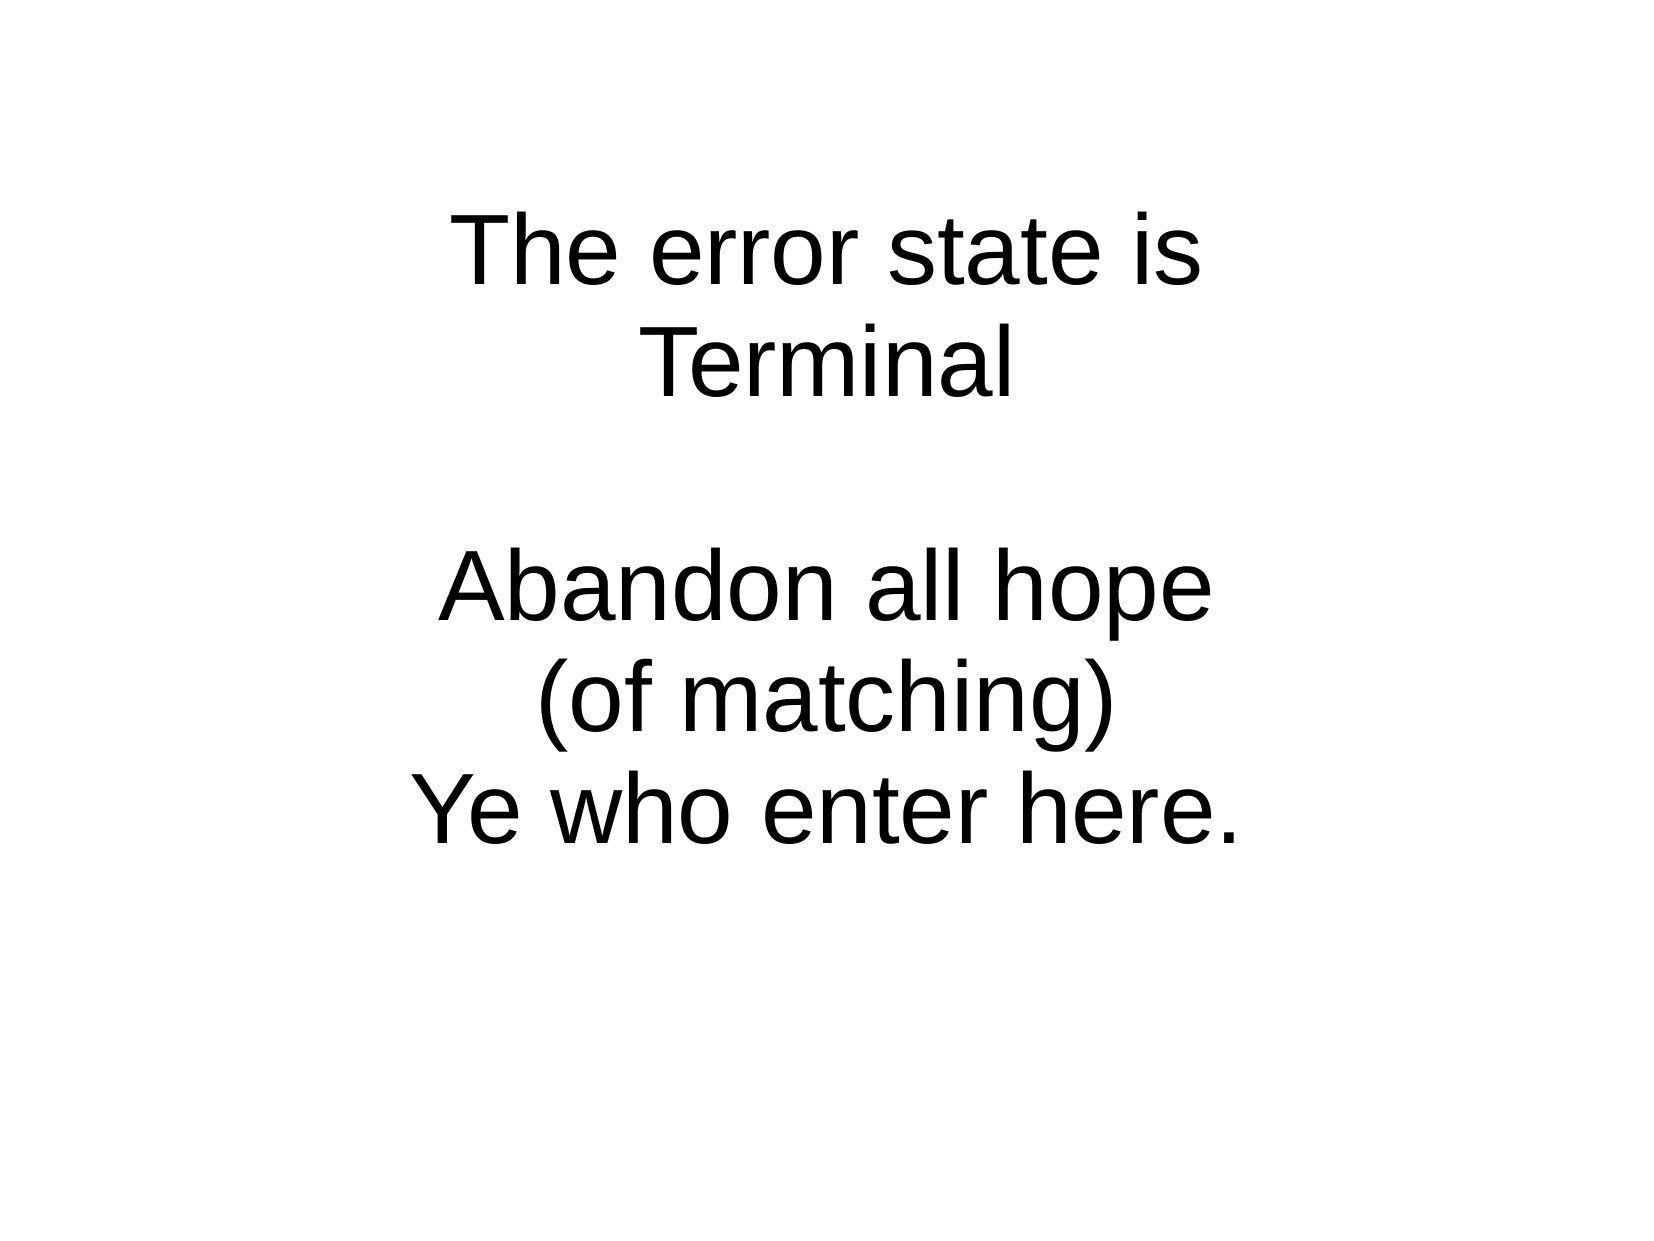

# The error state is
Terminal
Abandon all hope
(of matching)
Ye who enter here.